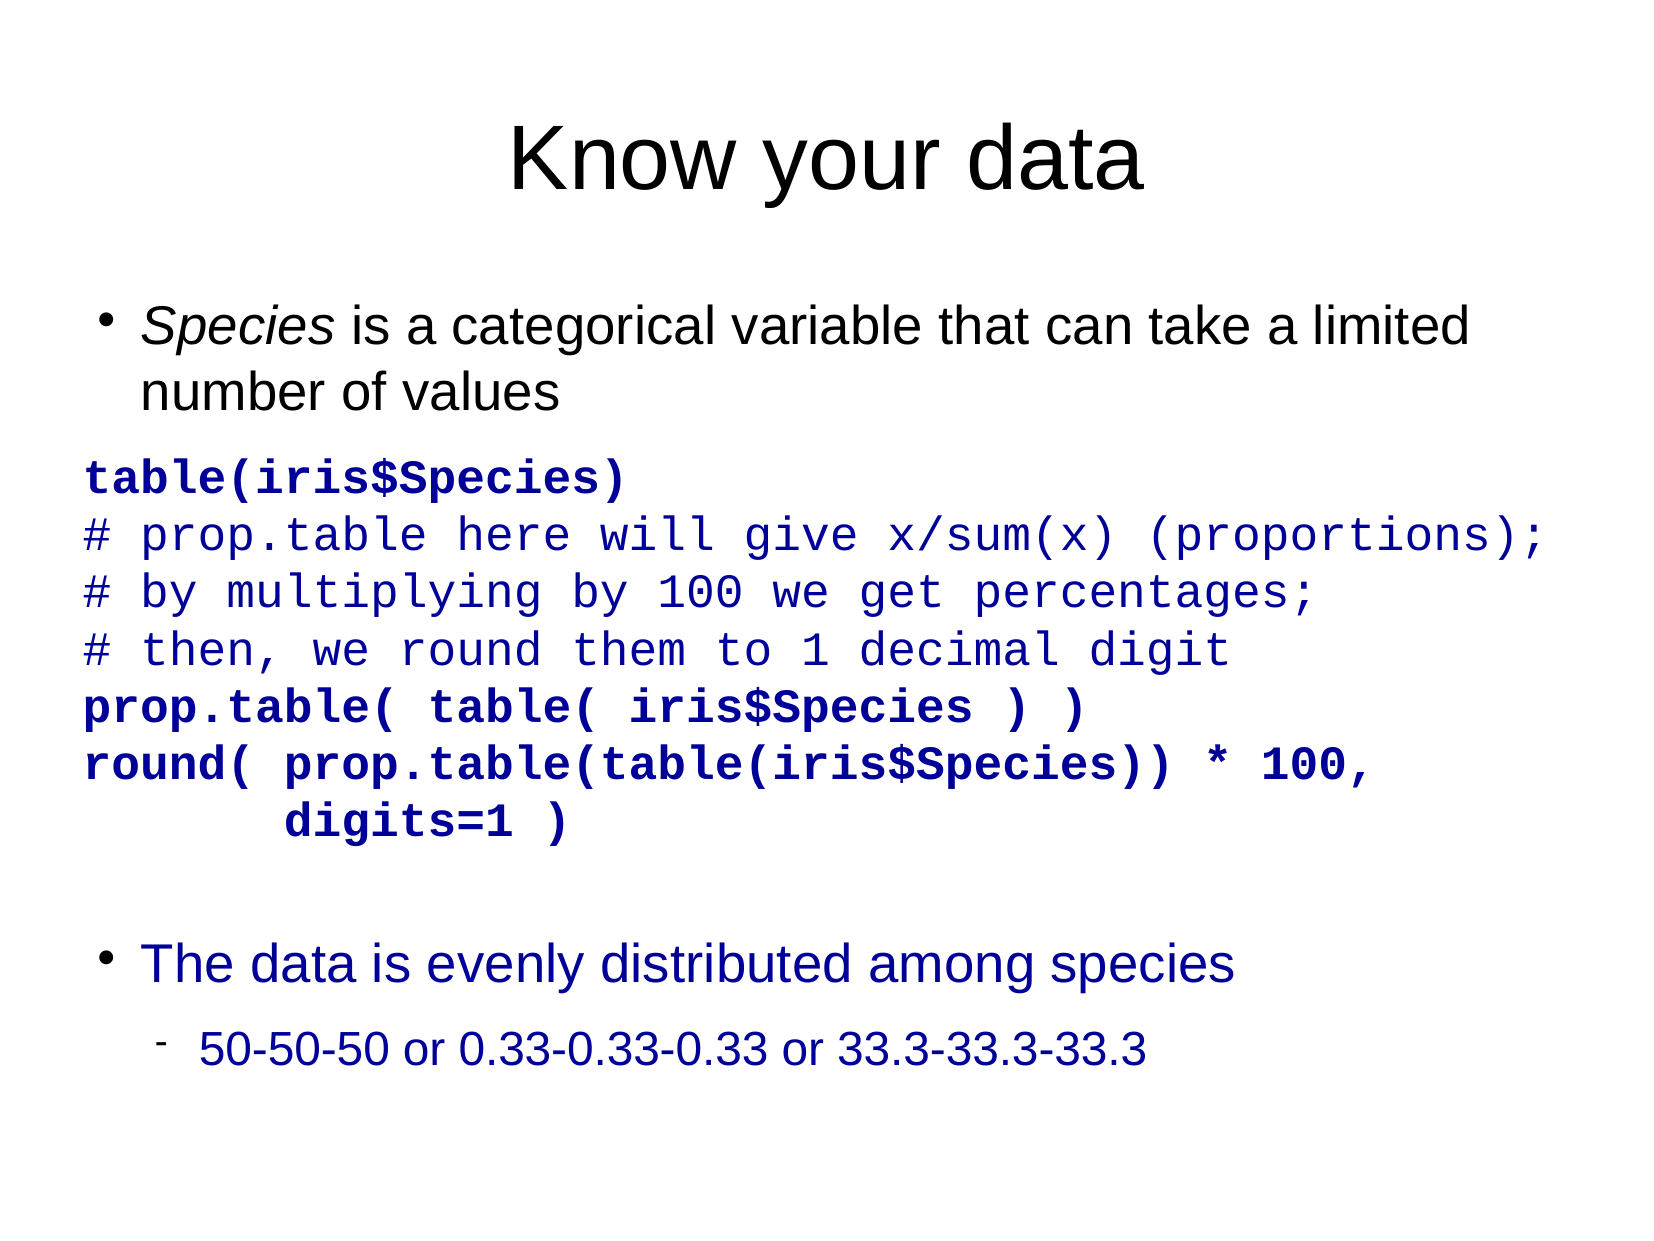

Know your data
Species is a categorical variable that can take a limited number of values
table(iris$Species)
# prop.table here will give x/sum(x) (proportions);
# by multiplying by 100 we get percentages;
# then, we round them to 1 decimal digit
prop.table( table( iris$Species ) )
round( prop.table(table(iris$Species)) * 100,
 digits=1 )
The data is evenly distributed among species
50-50-50 or 0.33-0.33-0.33 or 33.3-33.3-33.3